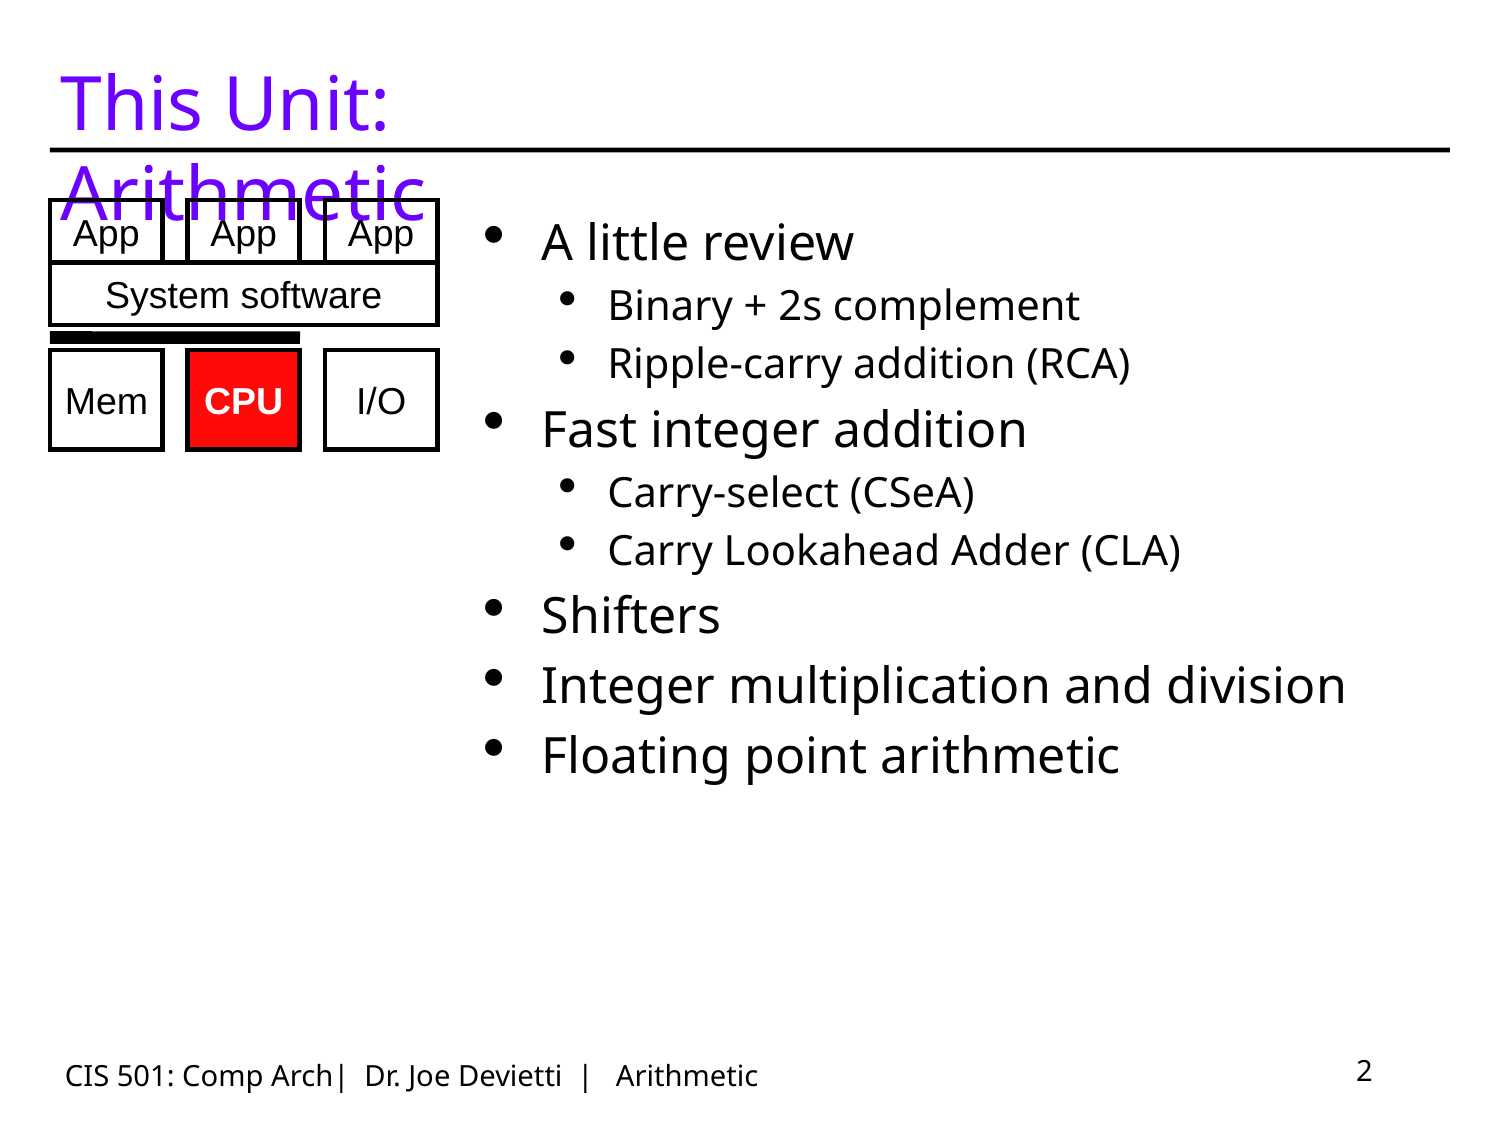

This Unit: Arithmetic
App
App
App
A little review
Binary + 2s complement
Ripple-carry addition (RCA)
Fast integer addition
Carry-select (CSeA)
Carry Lookahead Adder (CLA)
Shifters
Integer multiplication and division
Floating point arithmetic
System software
Mem
CPU
I/O
CIS 501: Comp Arch| Dr. Joe Devietti | Arithmetic